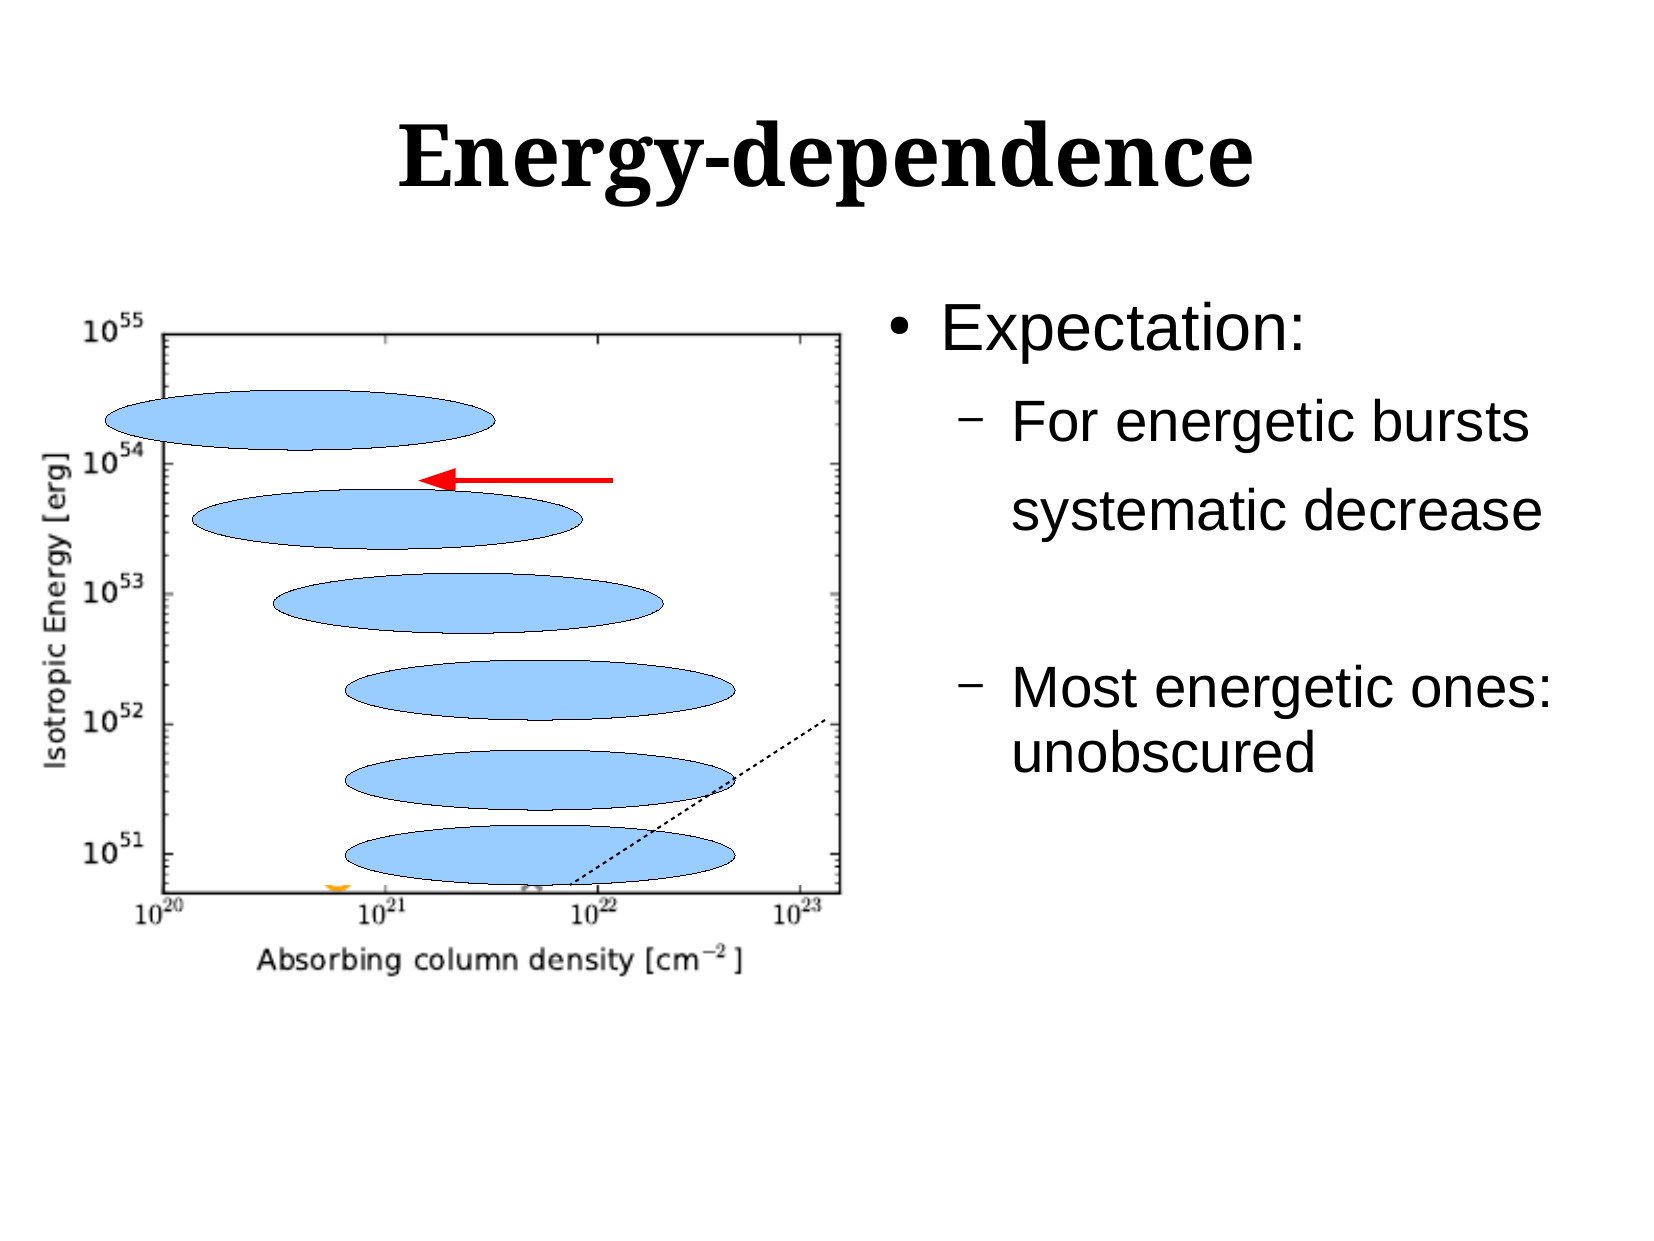

# Energy-dependence
Expectation:
For energetic bursts
systematic decrease
Most energetic ones: unobscured